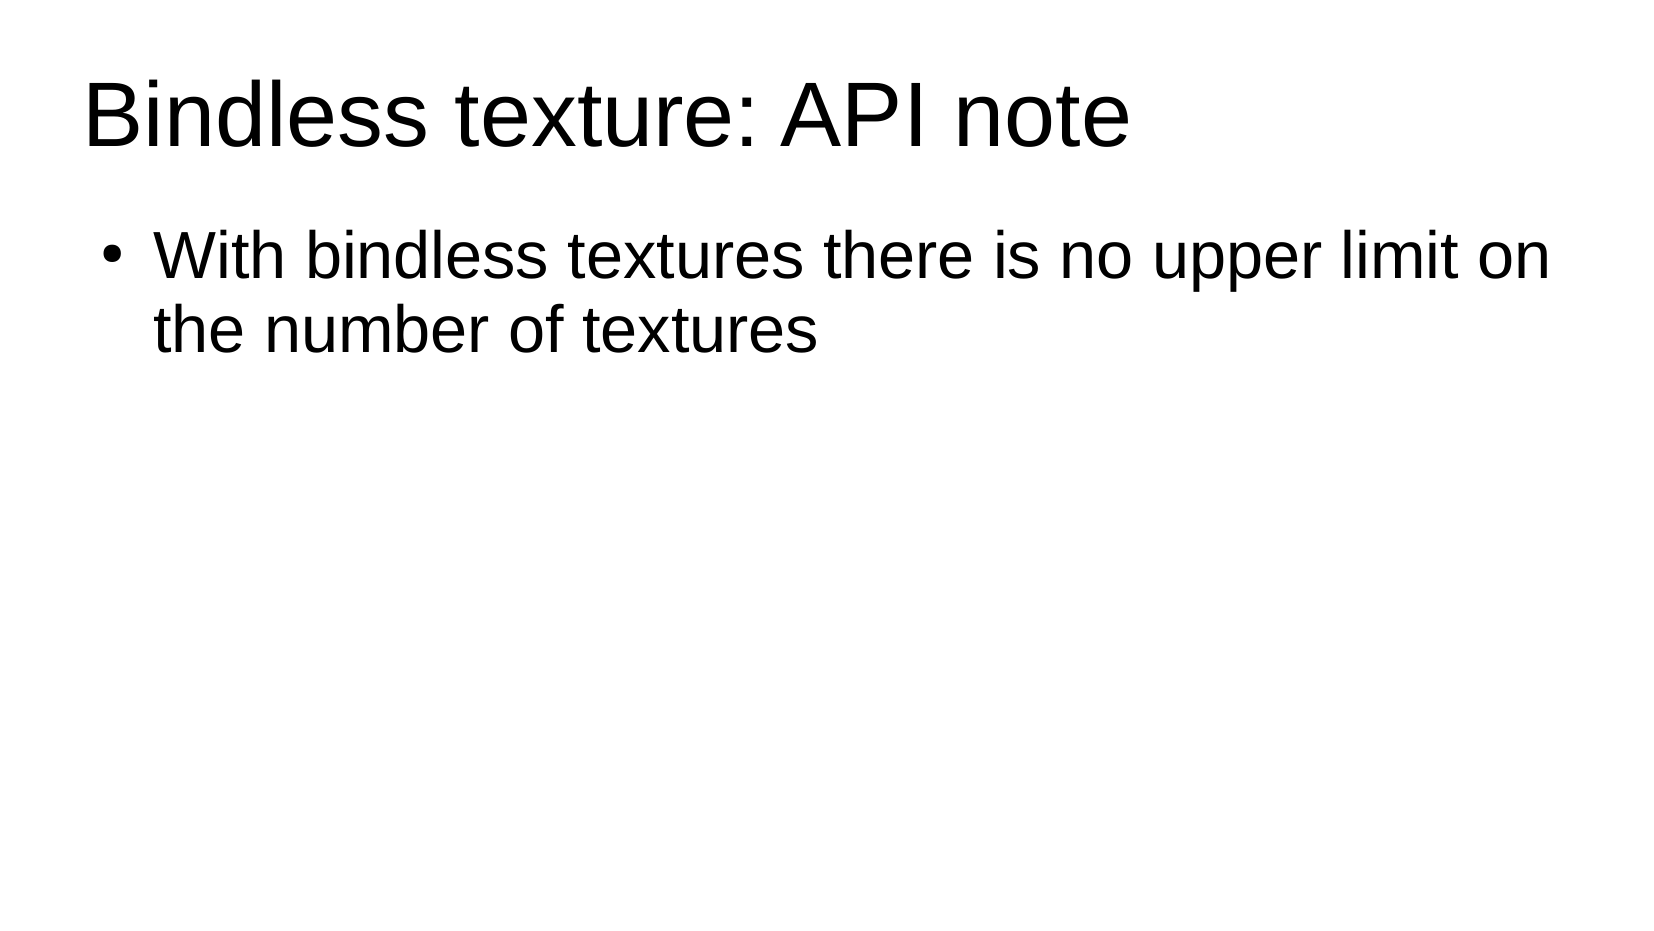

# Bindless texture: API note
With bindless textures there is no upper limit on the number of textures